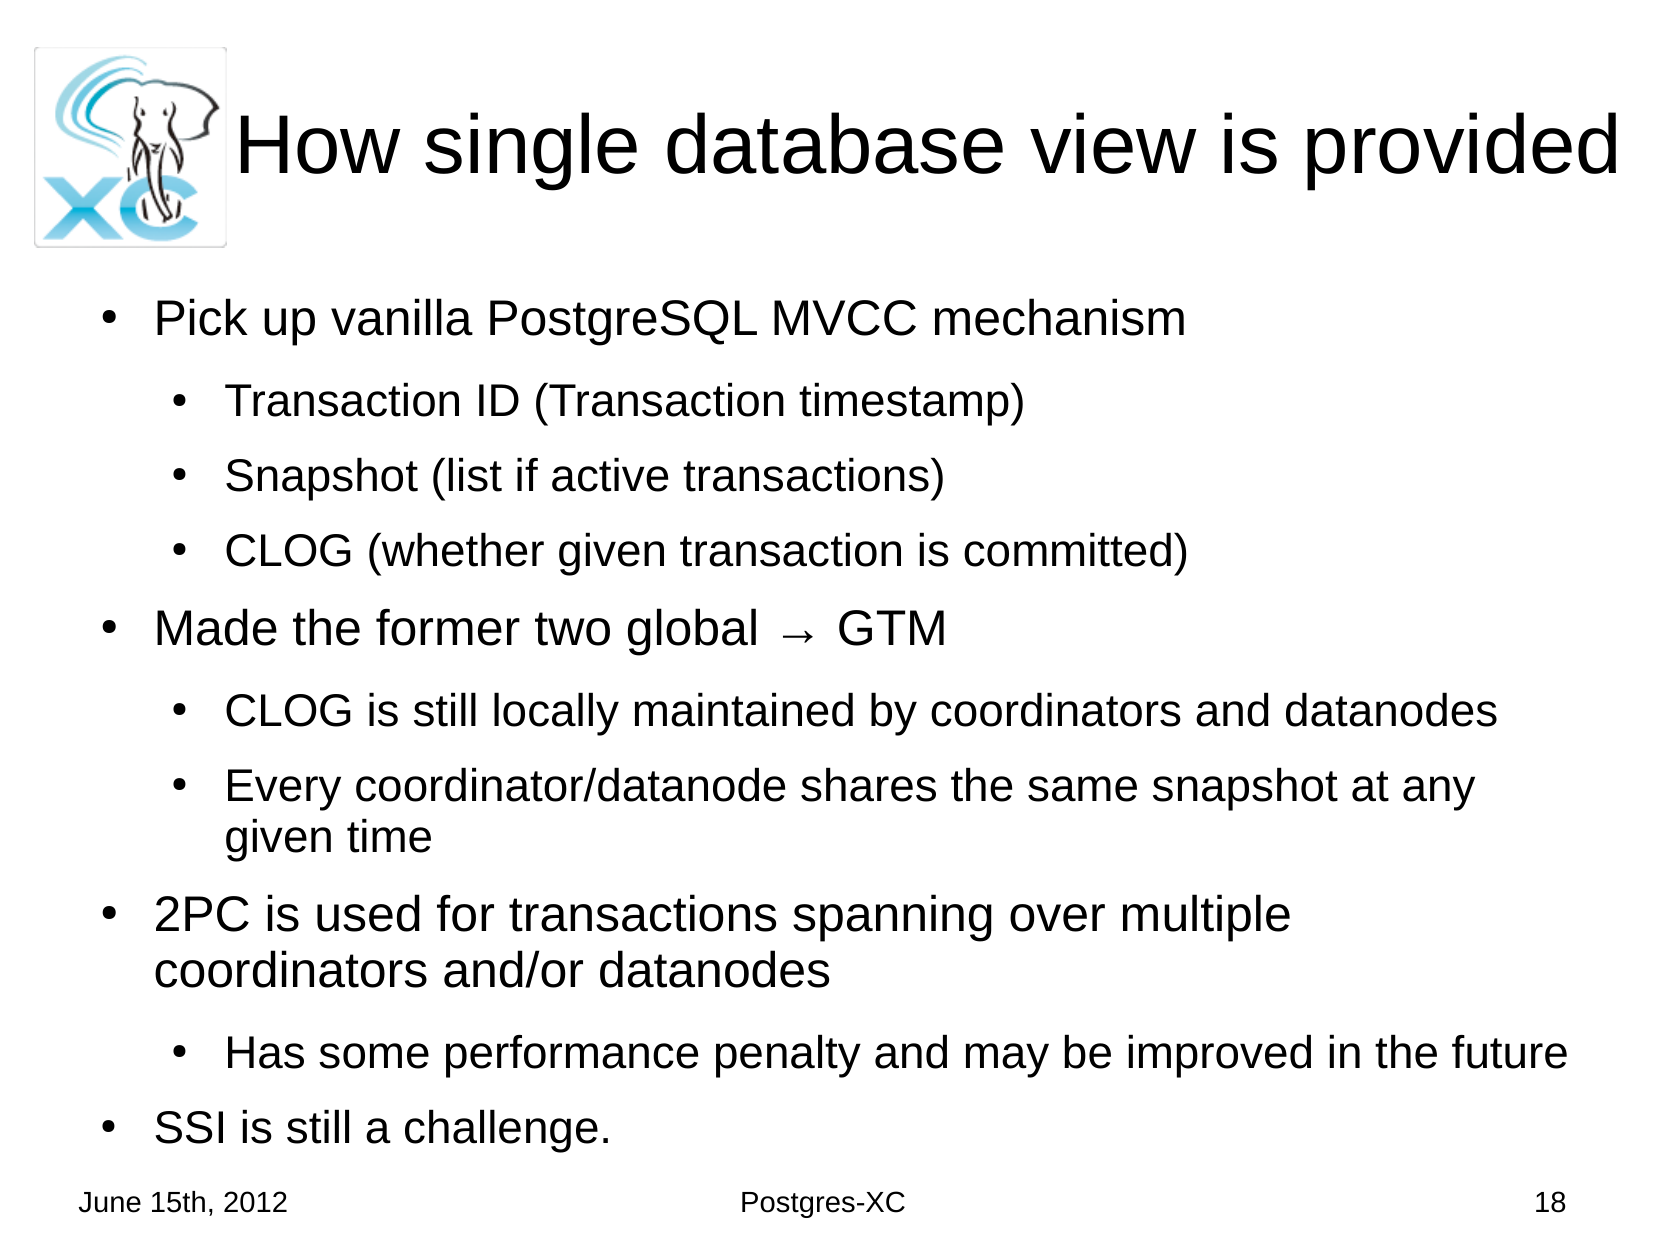

# How single database view is provided
Pick up vanilla PostgreSQL MVCC mechanism
Transaction ID (Transaction timestamp)
Snapshot (list if active transactions)
CLOG (whether given transaction is committed)
Made the former two global → GTM
CLOG is still locally maintained by coordinators and datanodes
Every coordinator/datanode shares the same snapshot at any given time
2PC is used for transactions spanning over multiple coordinators and/or datanodes
Has some performance penalty and may be improved in the future
SSI is still a challenge.
18